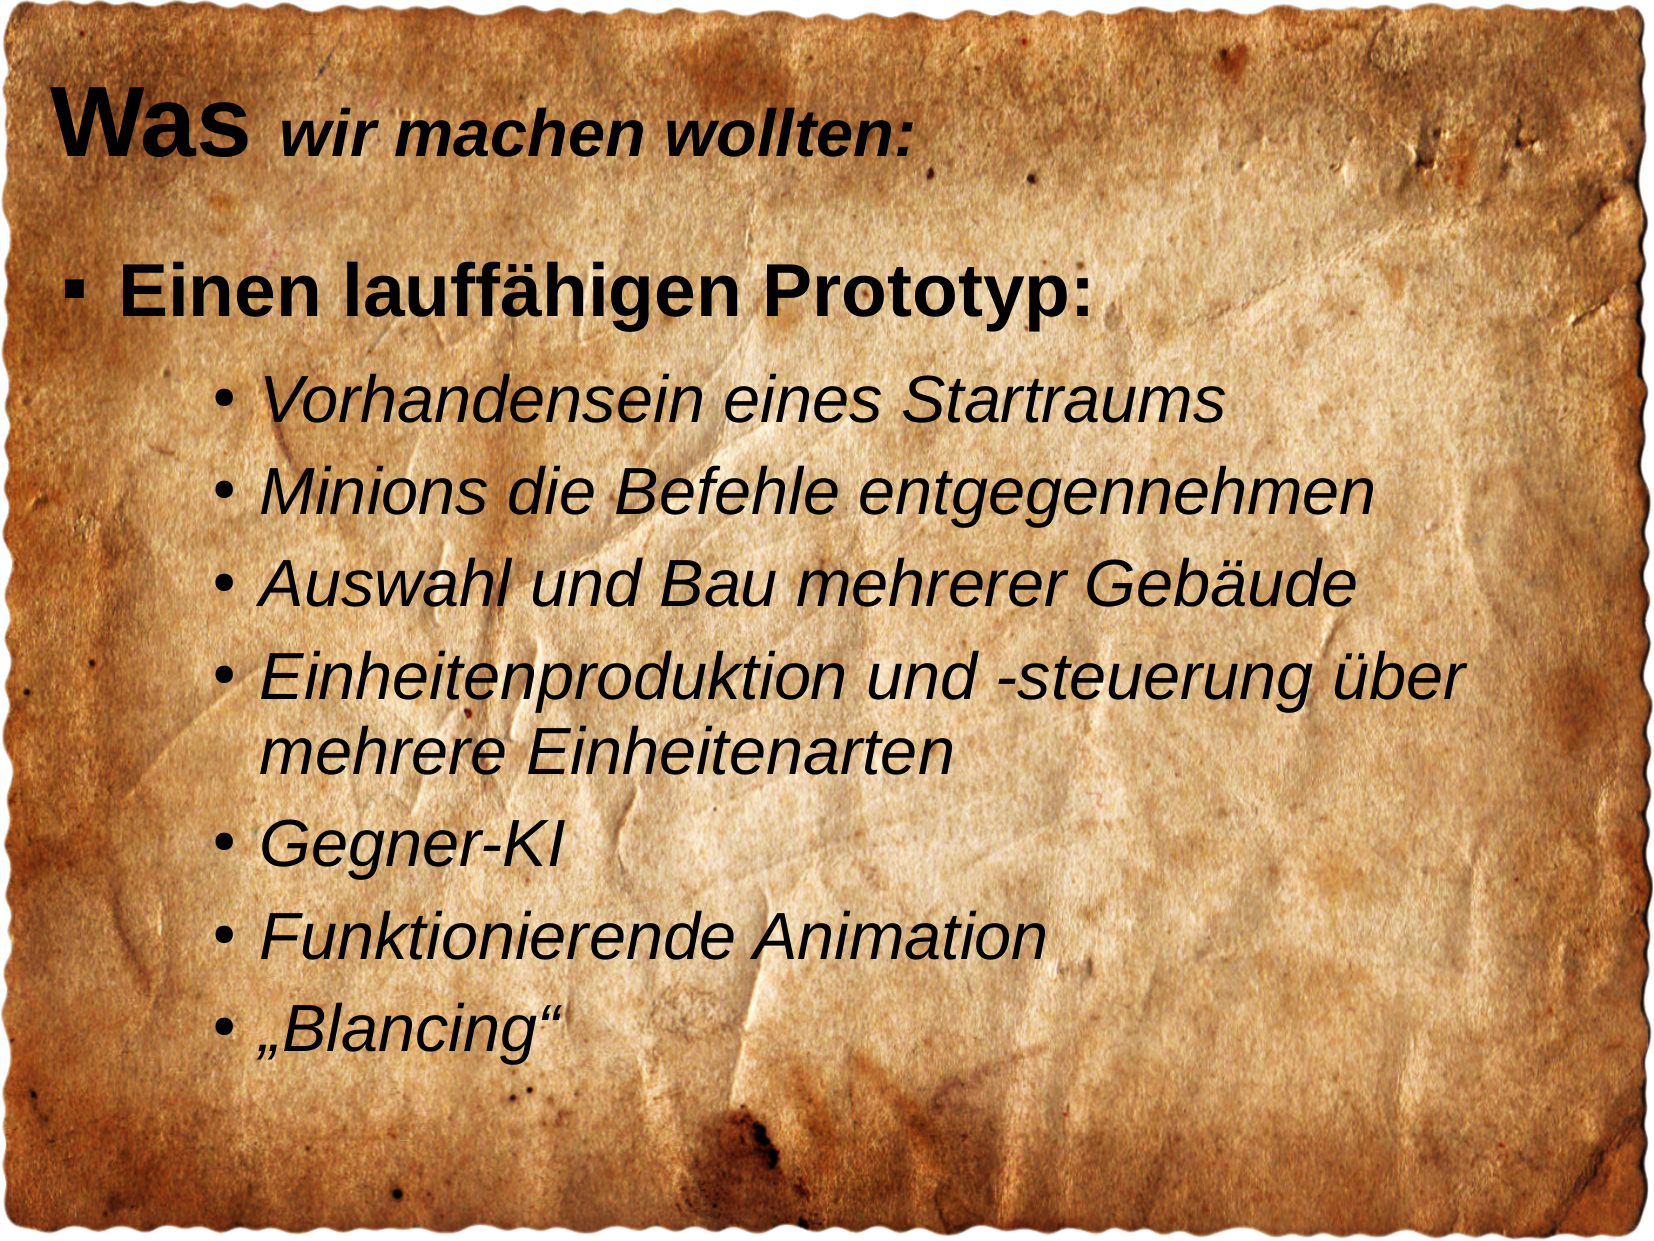

Was wir machen wollten:
# Einen lauffähigen Prototyp:
Vorhandensein eines Startraums
Minions die Befehle entgegennehmen
Auswahl und Bau mehrerer Gebäude
Einheitenproduktion und -steuerung über mehrere Einheitenarten
Gegner-KI
Funktionierende Animation
„Blancing“